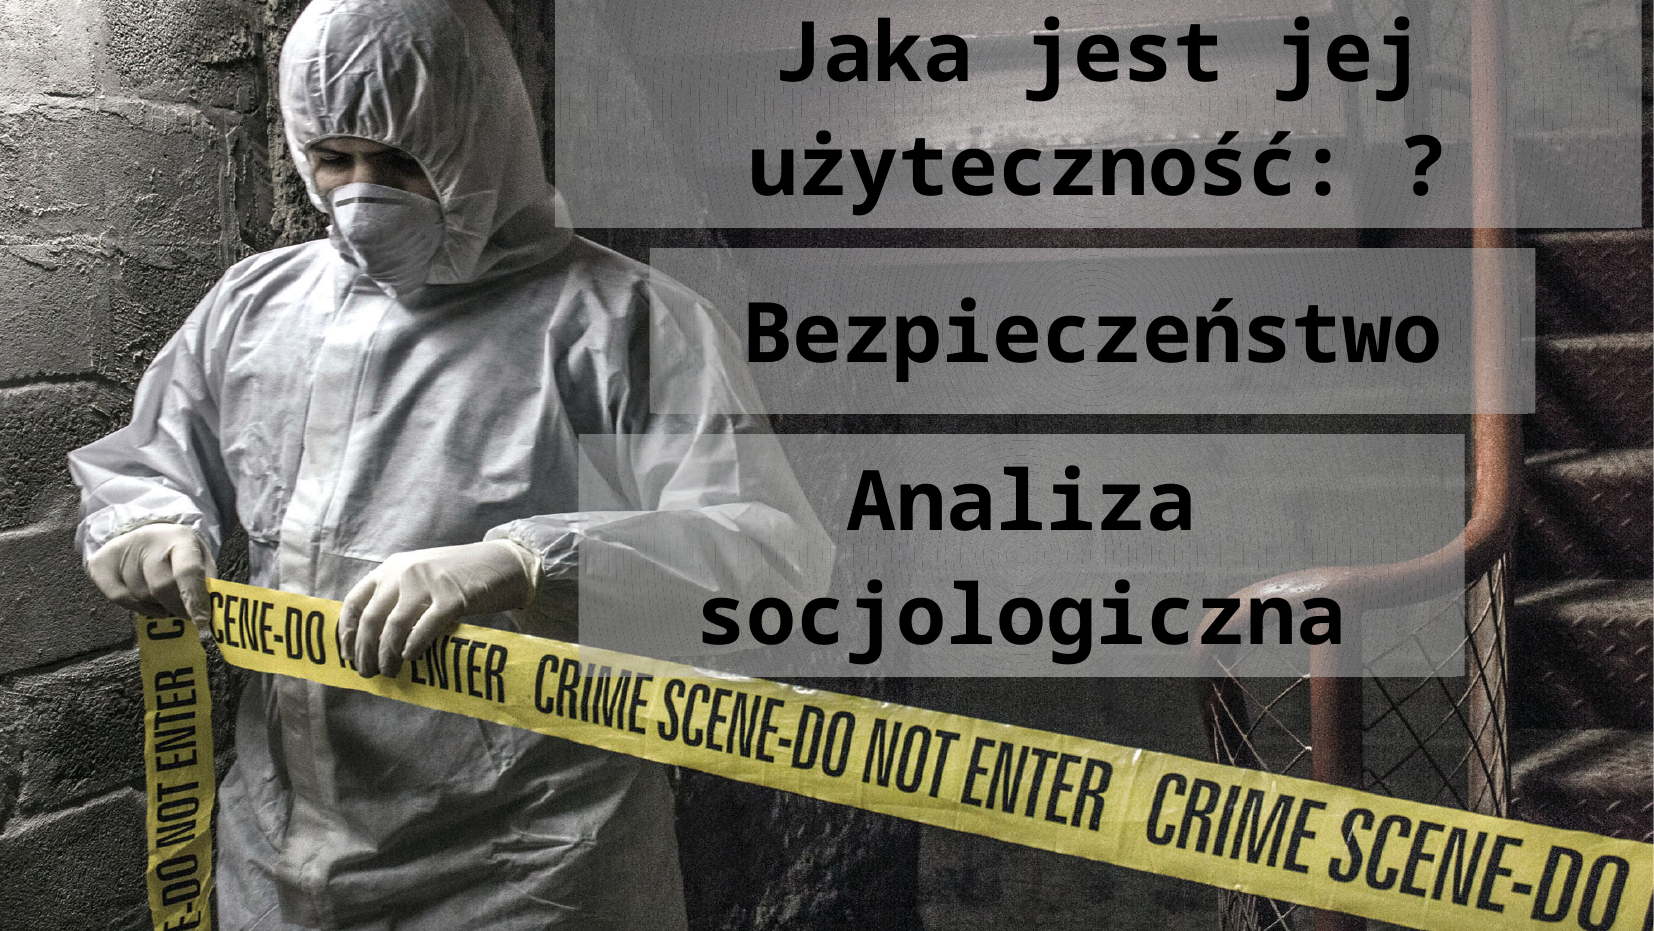

Jaka jest jej użyteczność: ?
Bezpieczeństwo
Analiza socjologiczna